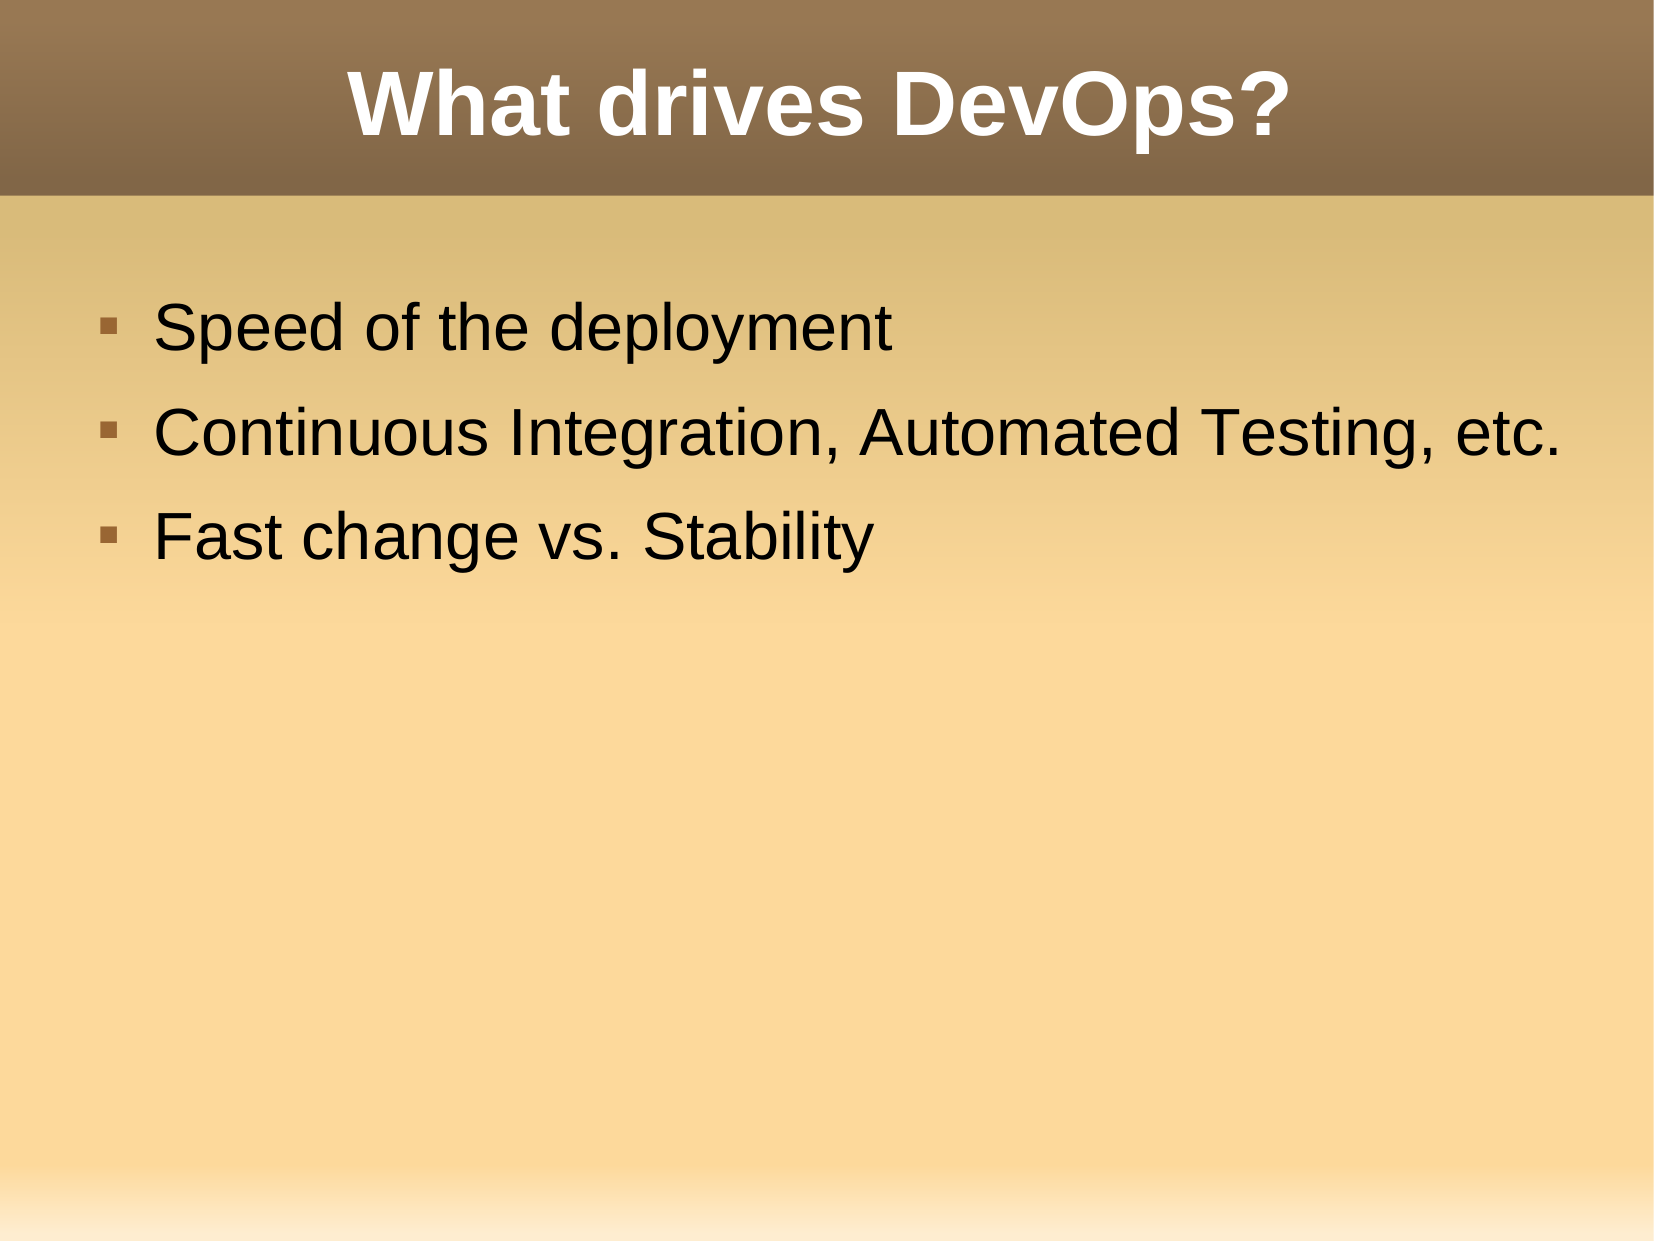

# What drives DevOps?
Speed of the deployment
Continuous Integration, Automated Testing, etc.
Fast change vs. Stability